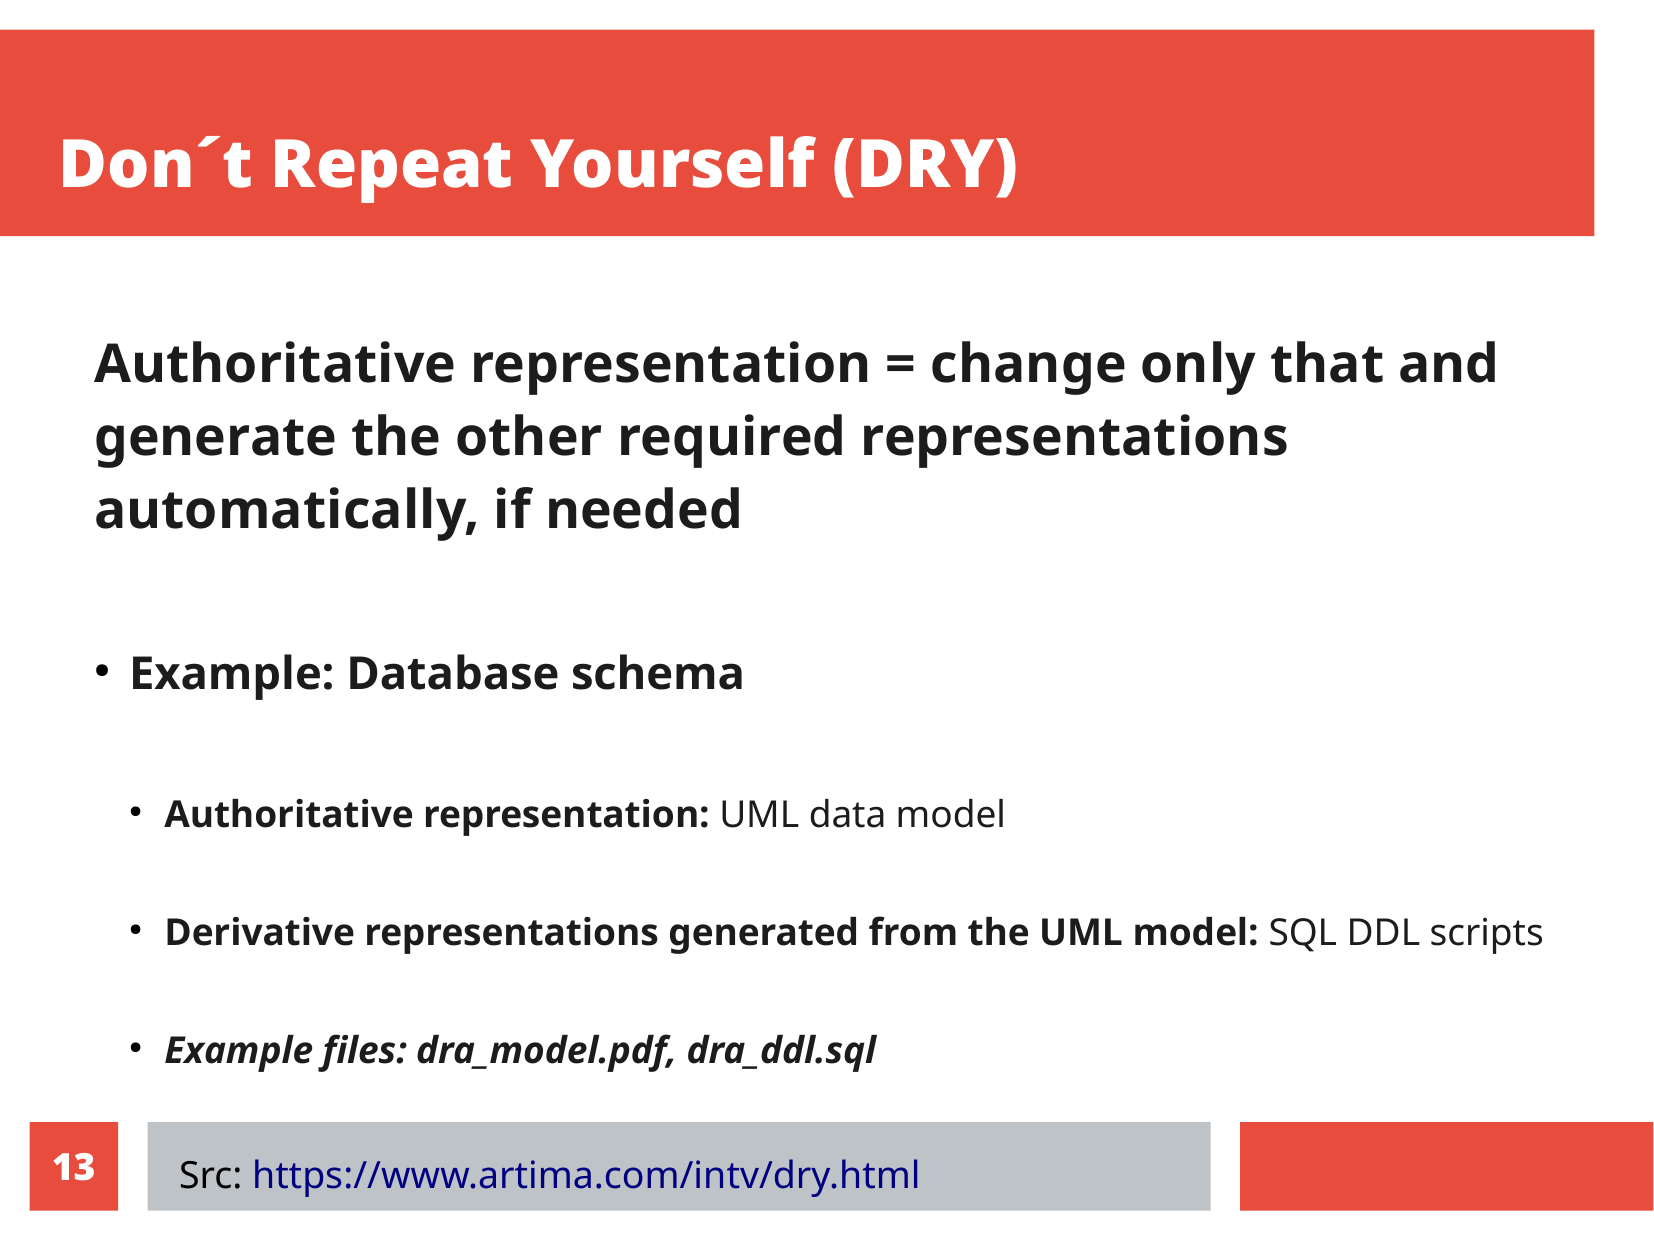

# Don´t Repeat Yourself (DRY)
Authoritative representation = change only that and generate the other required representations automatically, if needed
Example: Database schema
Authoritative representation: UML data model
Derivative representations generated from the UML model: SQL DDL scripts
Example files: dra_model.pdf, dra_ddl.sql
13
Src: https://www.artima.com/intv/dry.html